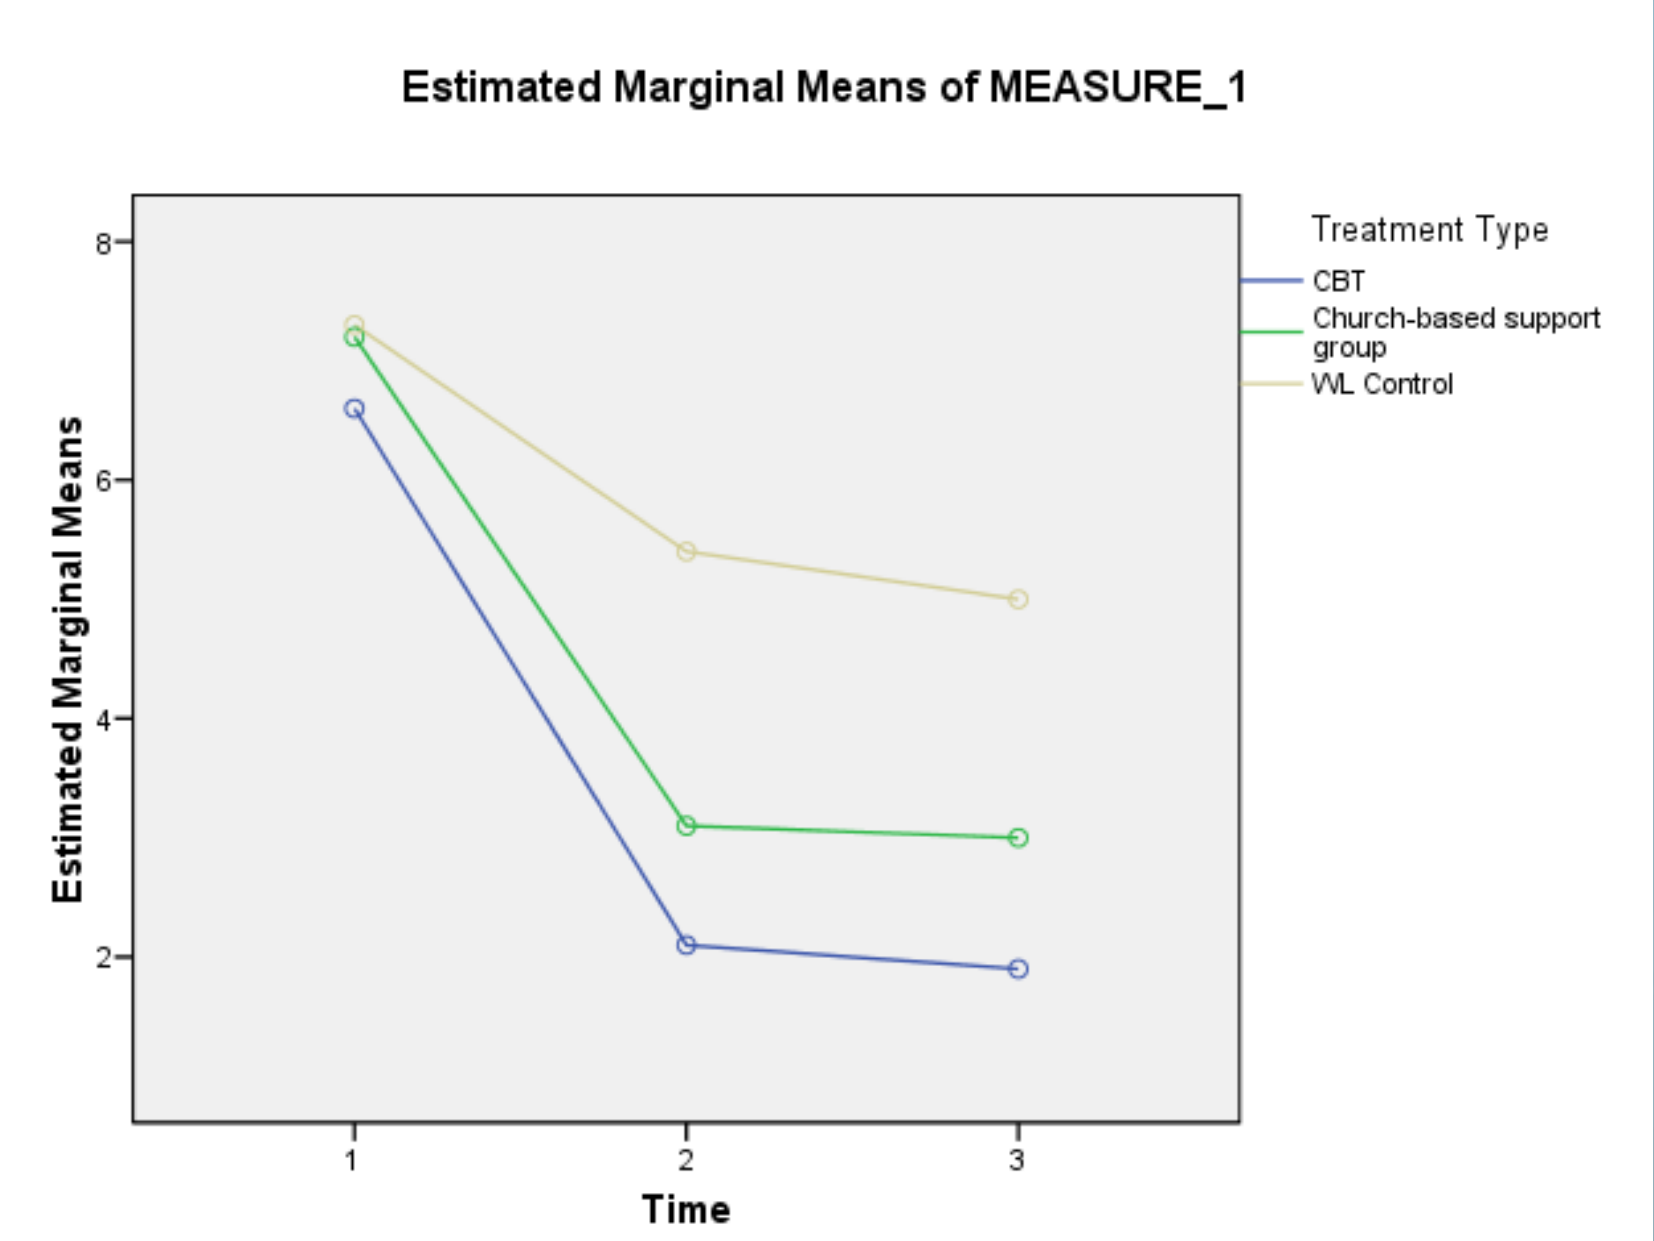

CPSY501: Mixed-Design ANOVA
5 Nov 2010
12